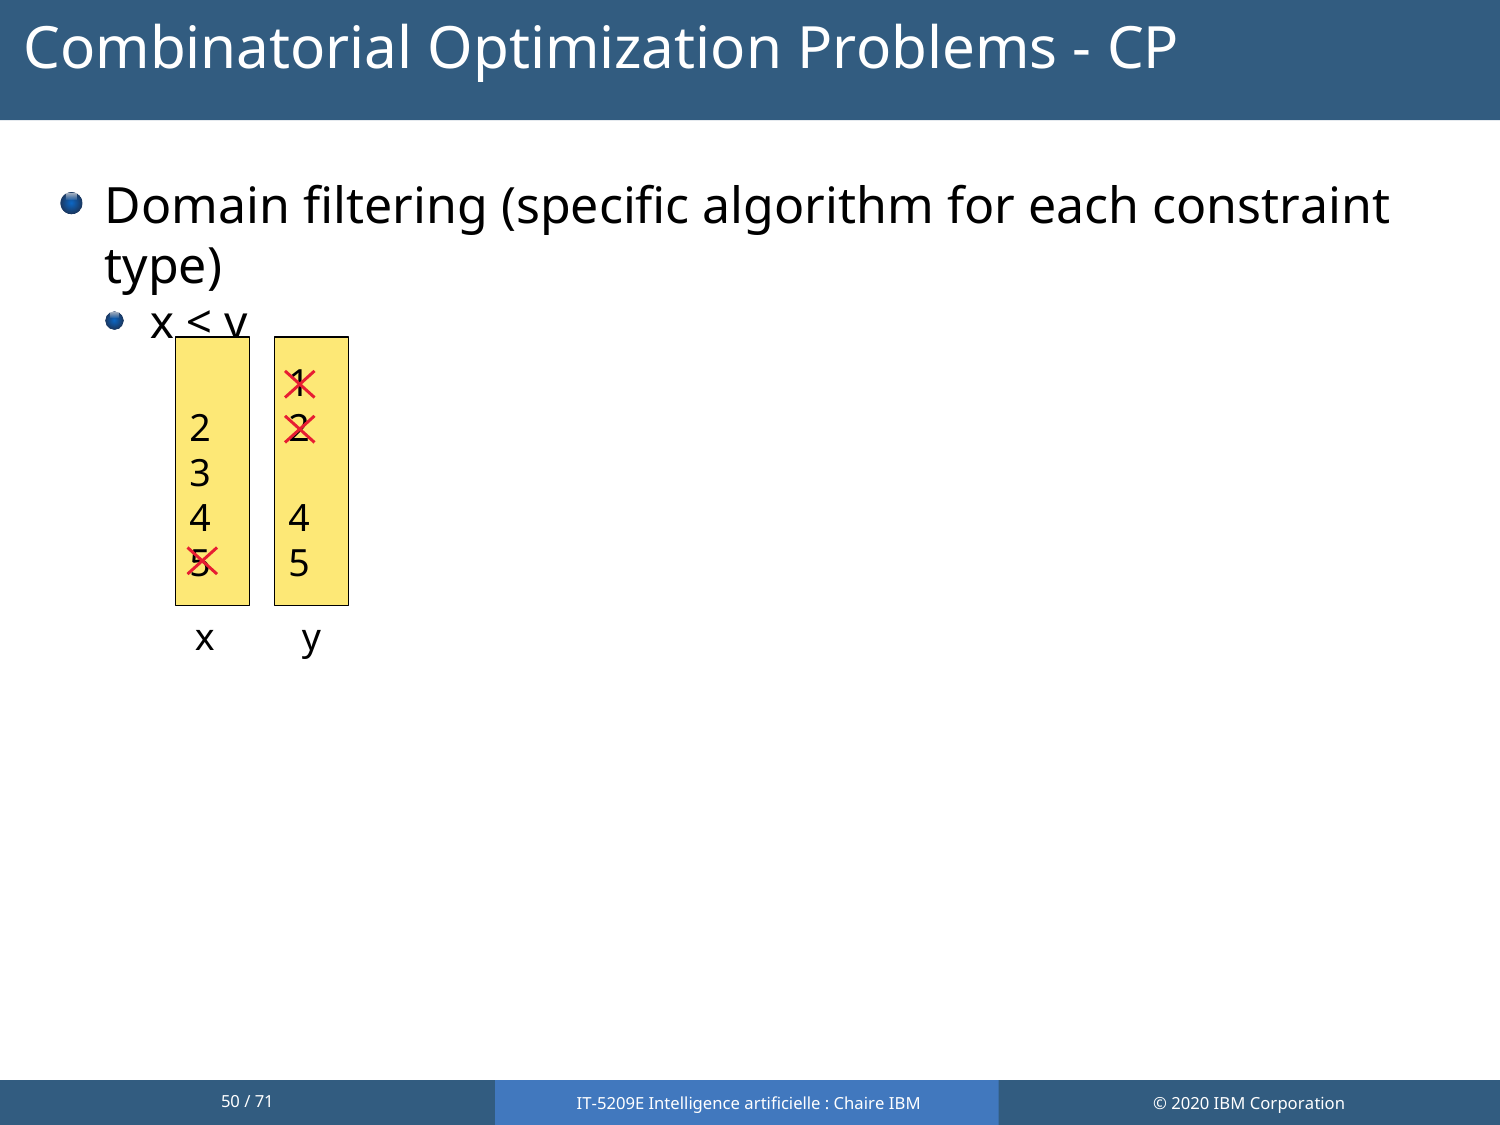

# Combinatorial Optimization Problems - CP
Domain filtering (specific algorithm for each constraint type)
x < y
2
3
4
5
1
2
4
5
x y